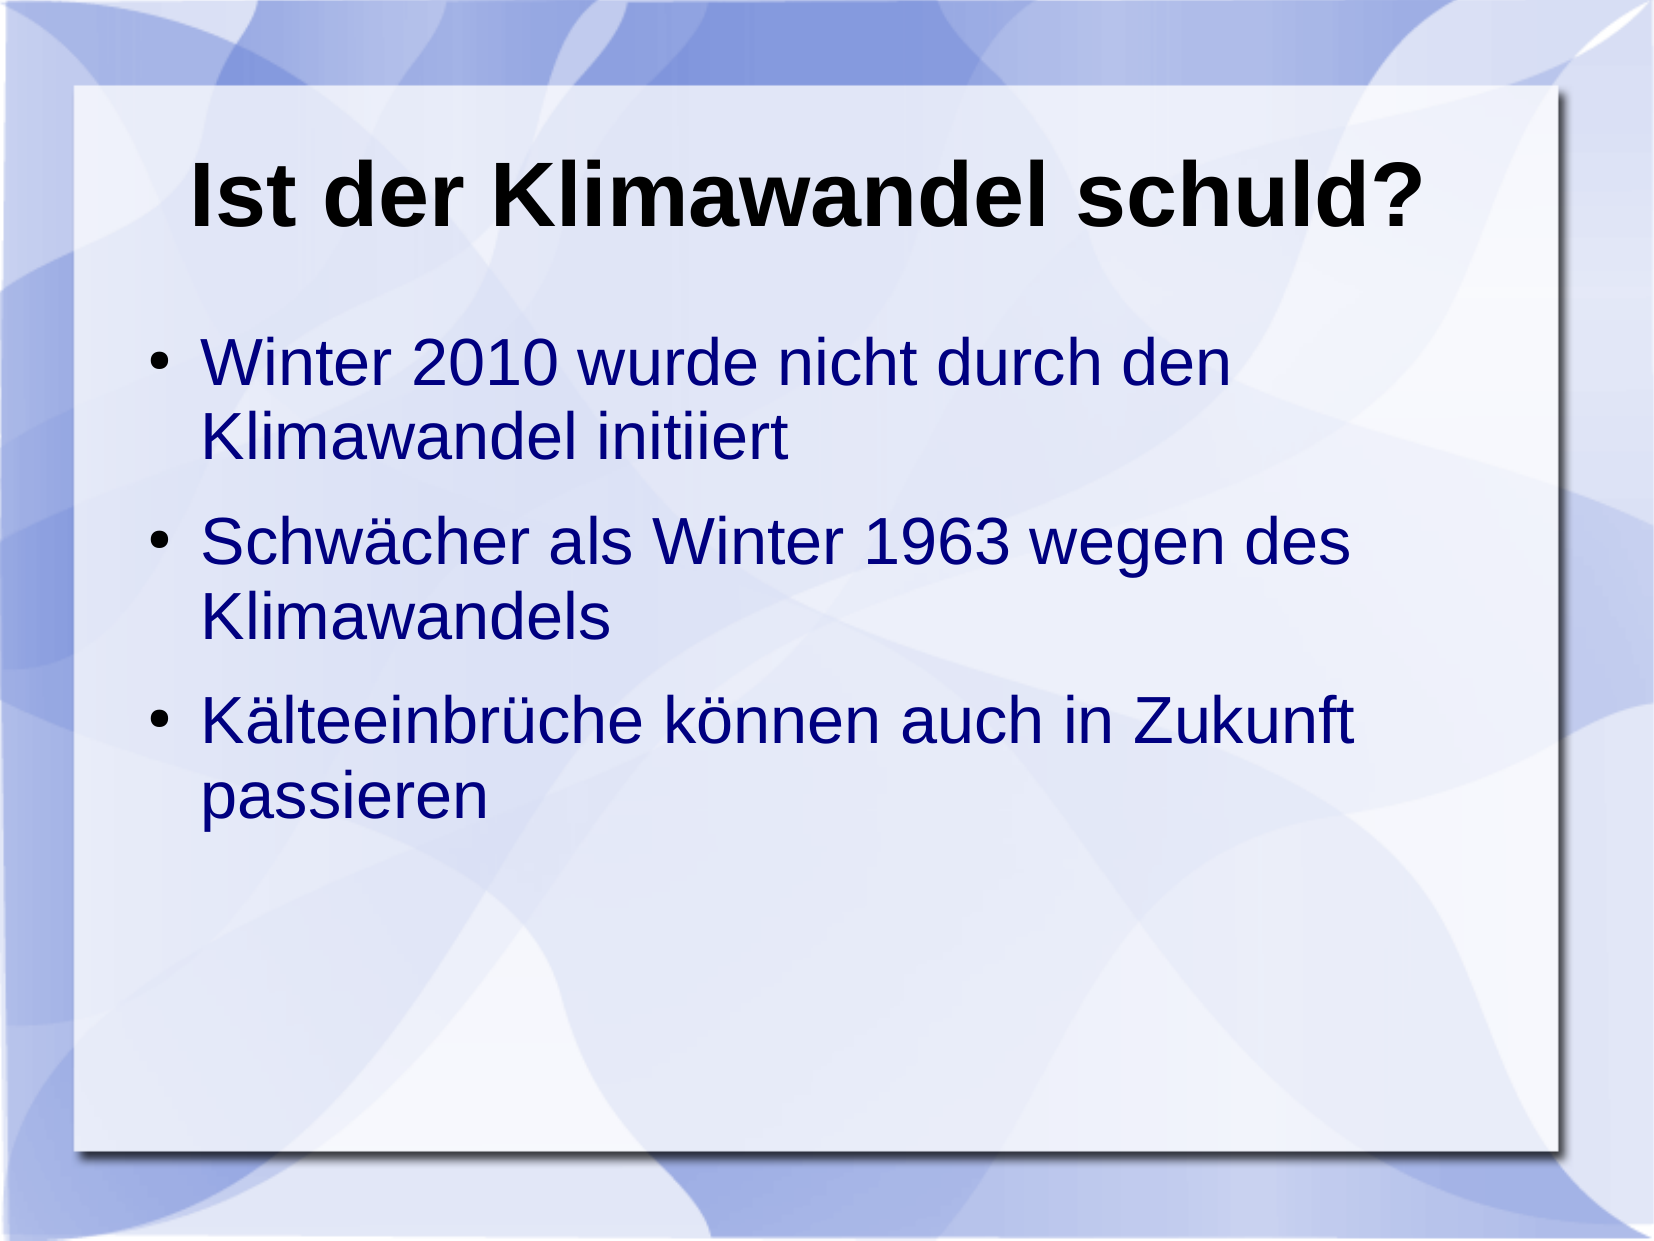

# Ist der Klimawandel schuld?
Winter 2010 wurde nicht durch den Klimawandel initiiert
Schwächer als Winter 1963 wegen des Klimawandels
Kälteeinbrüche können auch in Zukunft passieren